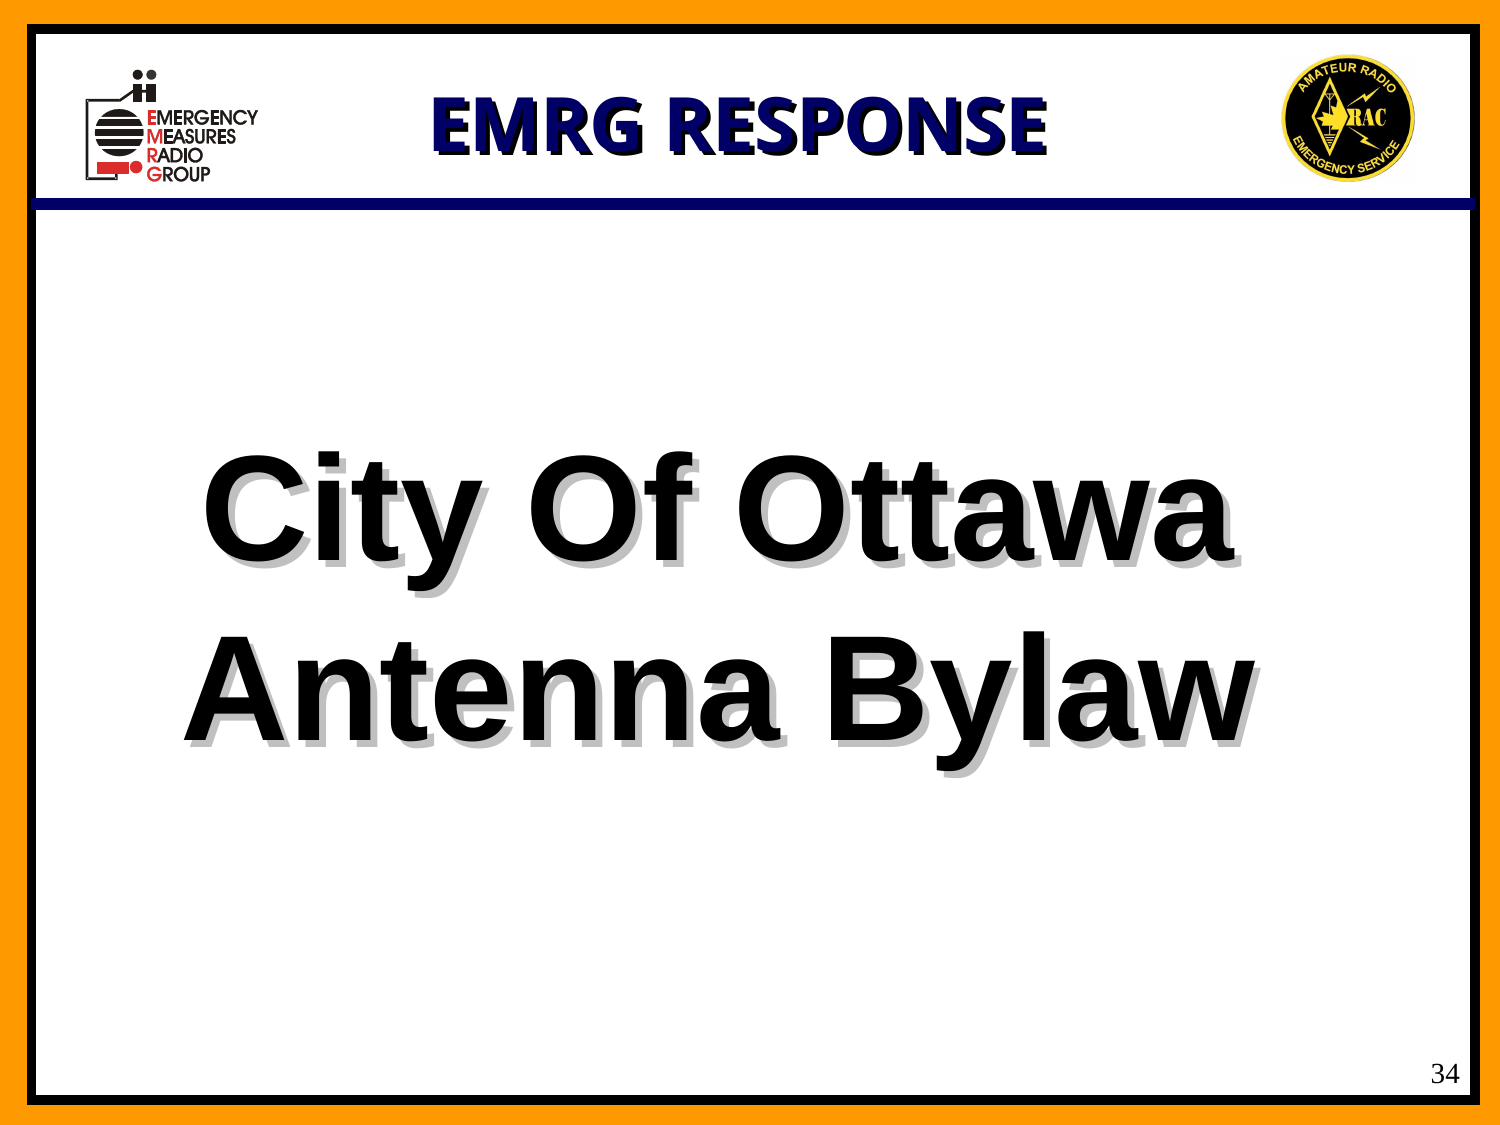

EMRG RESPONSE
City Of Ottawa Antenna Bylaw
34